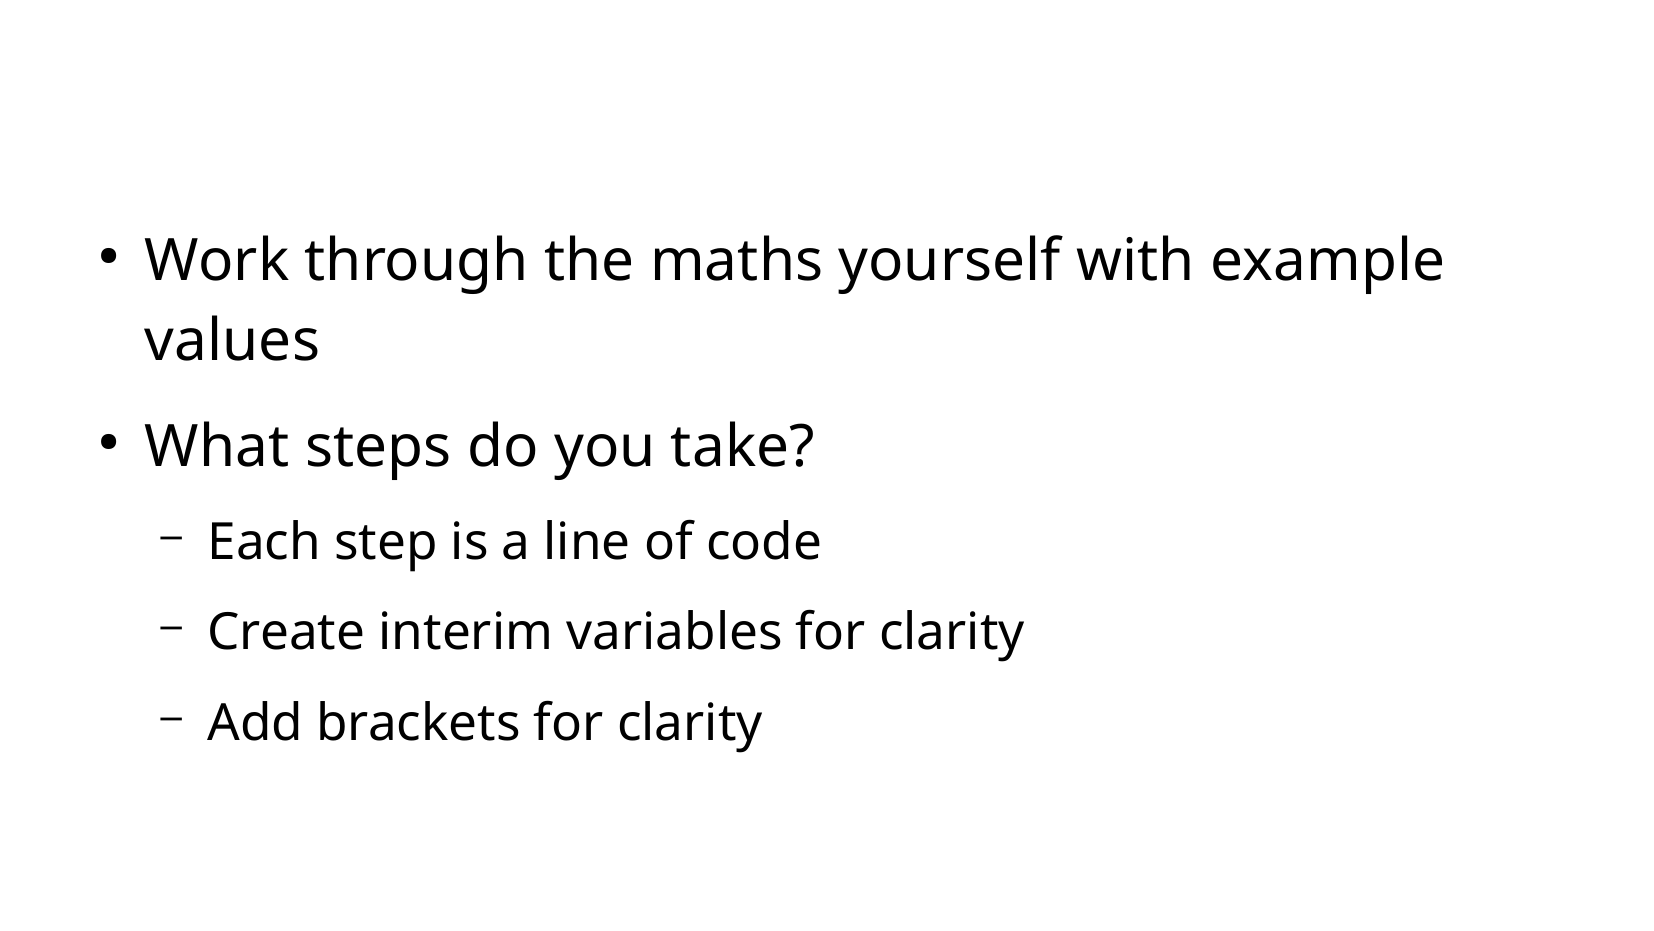

#
Work through the maths yourself with example values
What steps do you take?
Each step is a line of code
Create interim variables for clarity
Add brackets for clarity